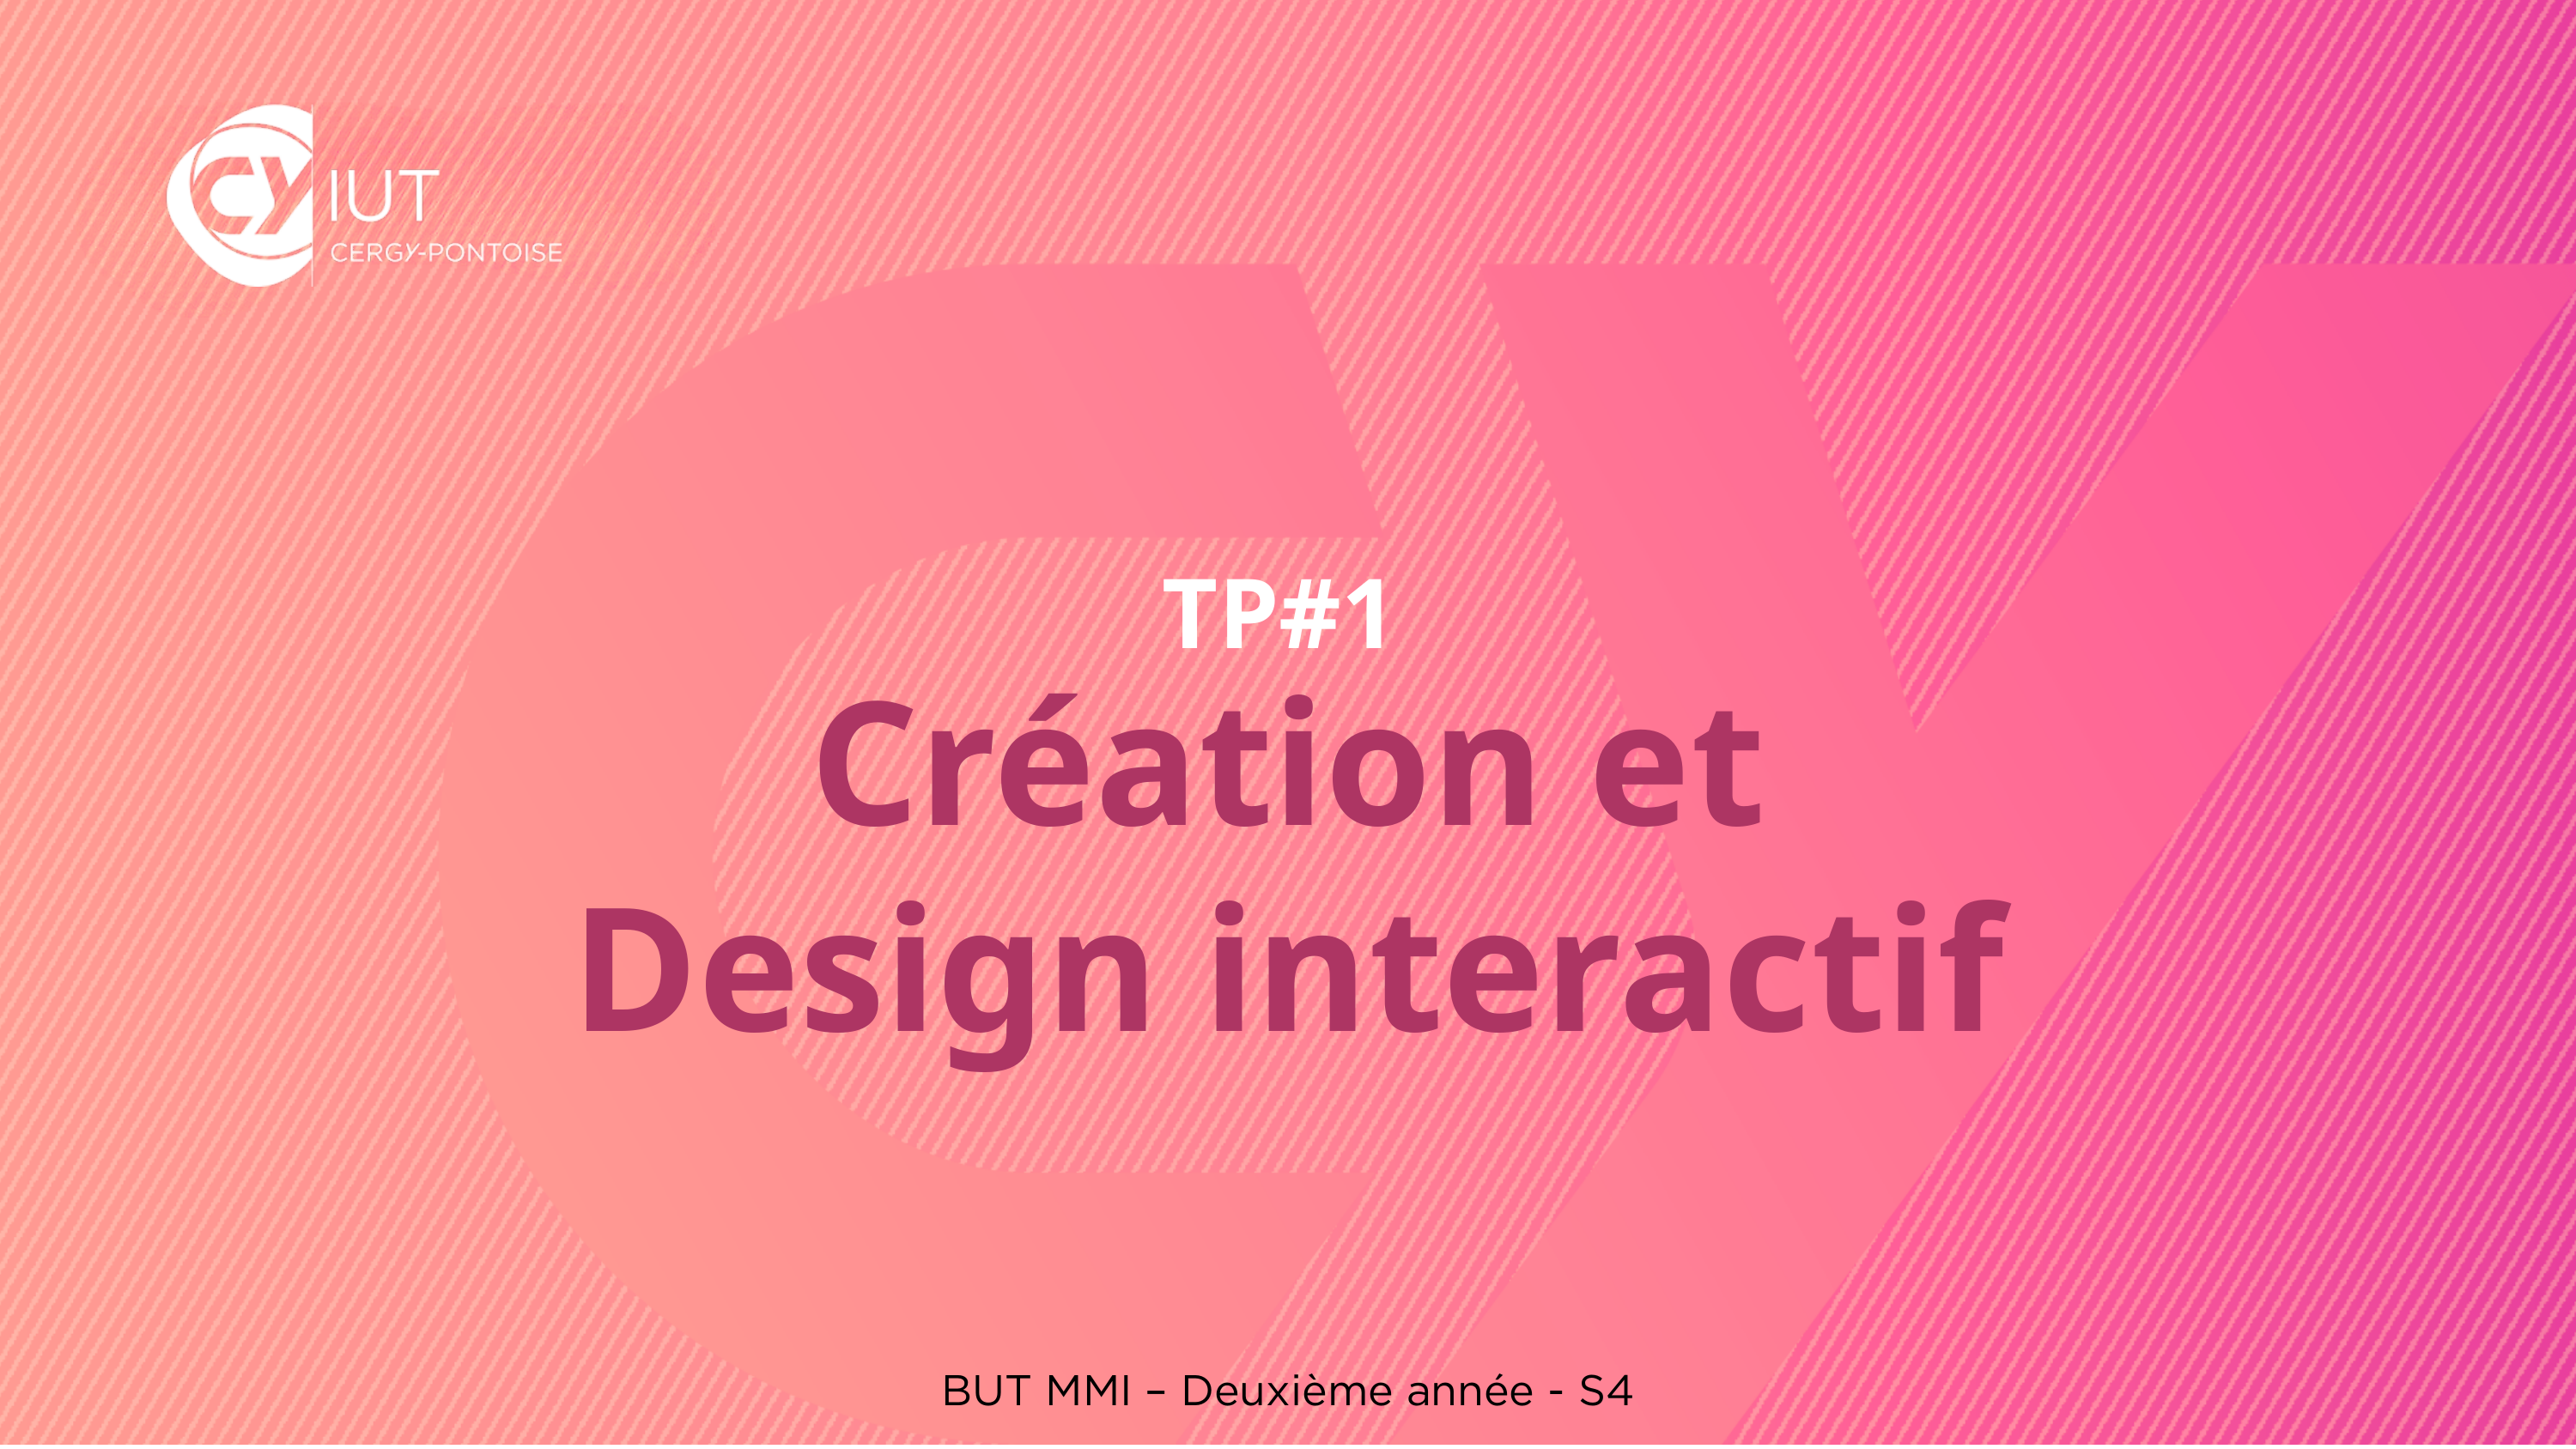

TP#1
Création et
Design interactif
BUT MMI – Deuxième année - S4